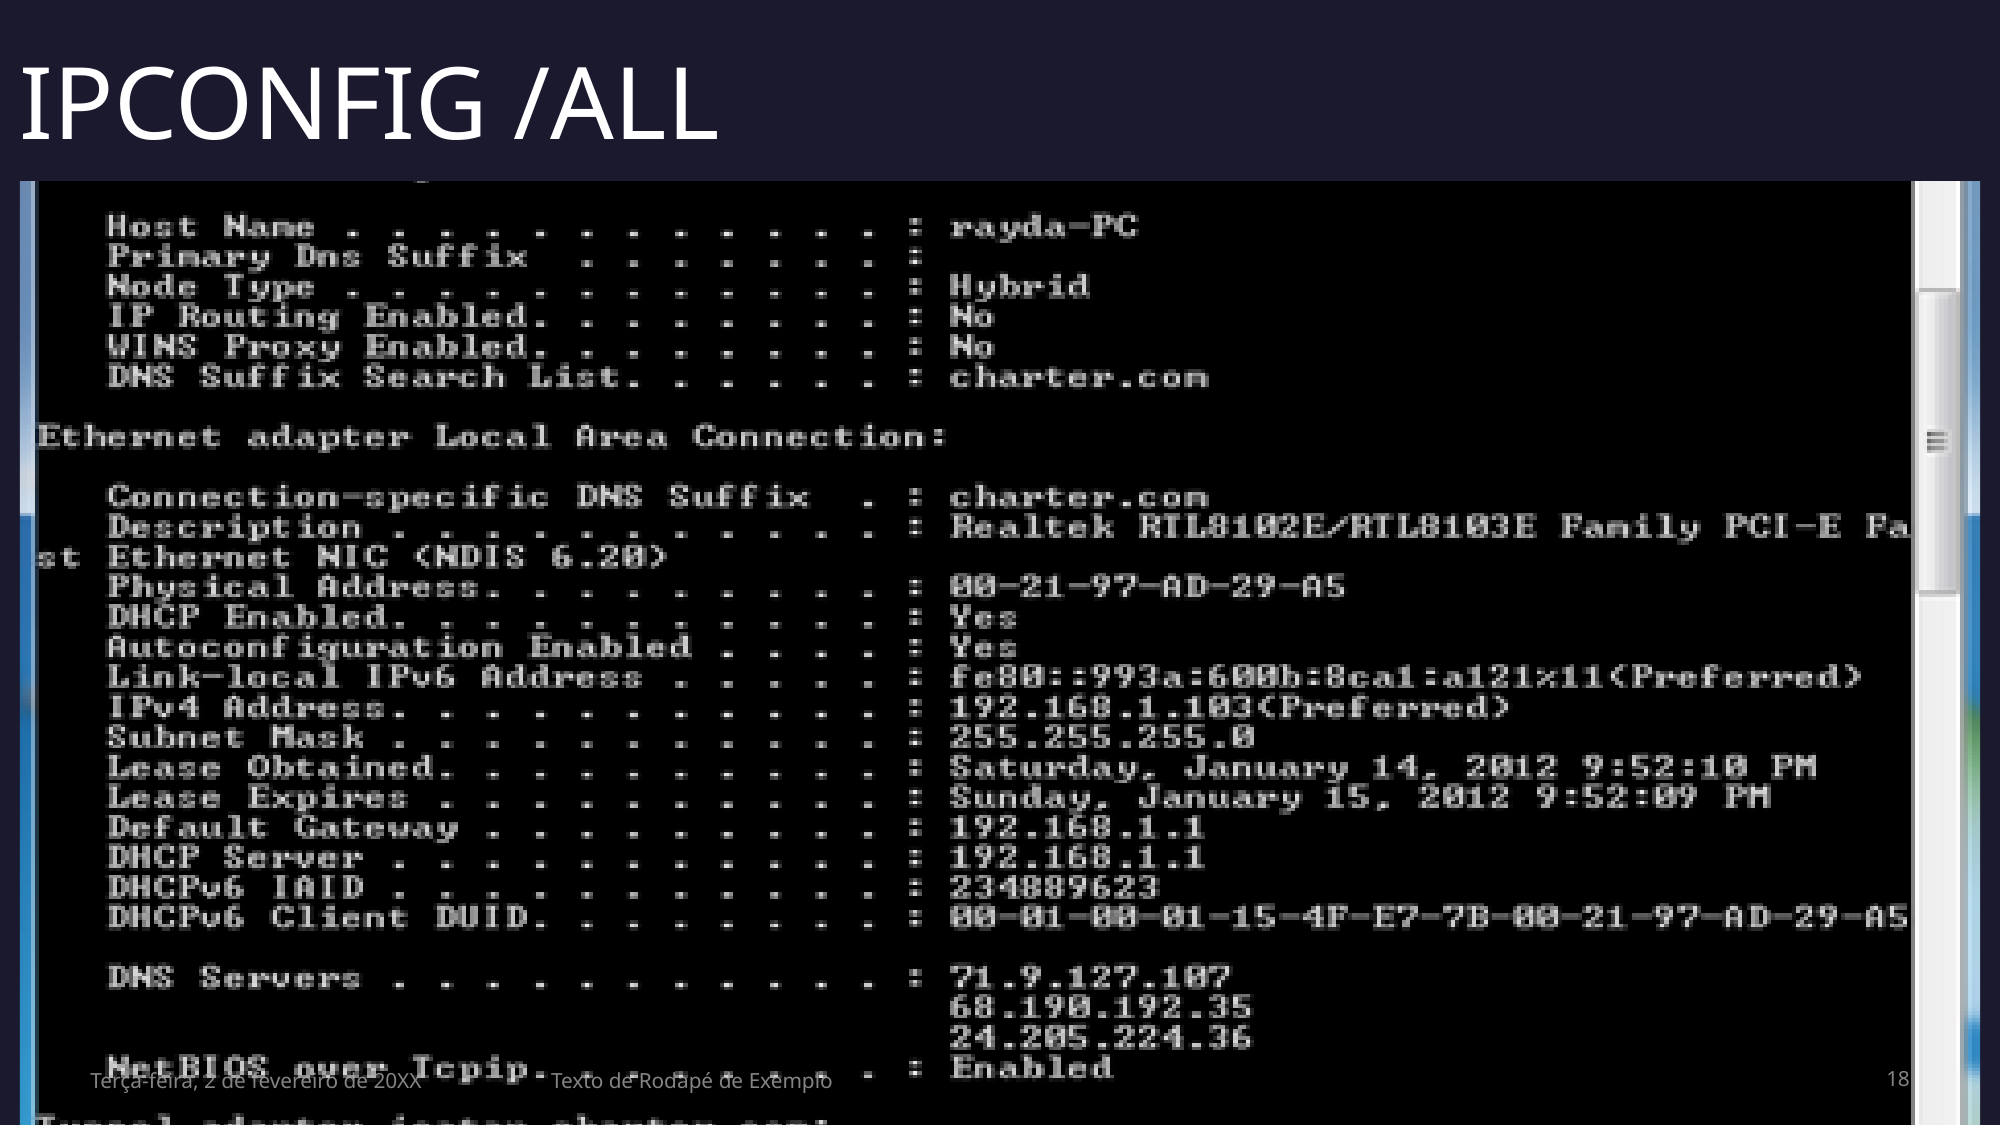

# IPCONFIG /ALL
Terça-feira, 2 de fevereiro de 20XX
Texto de Rodapé de Exemplo